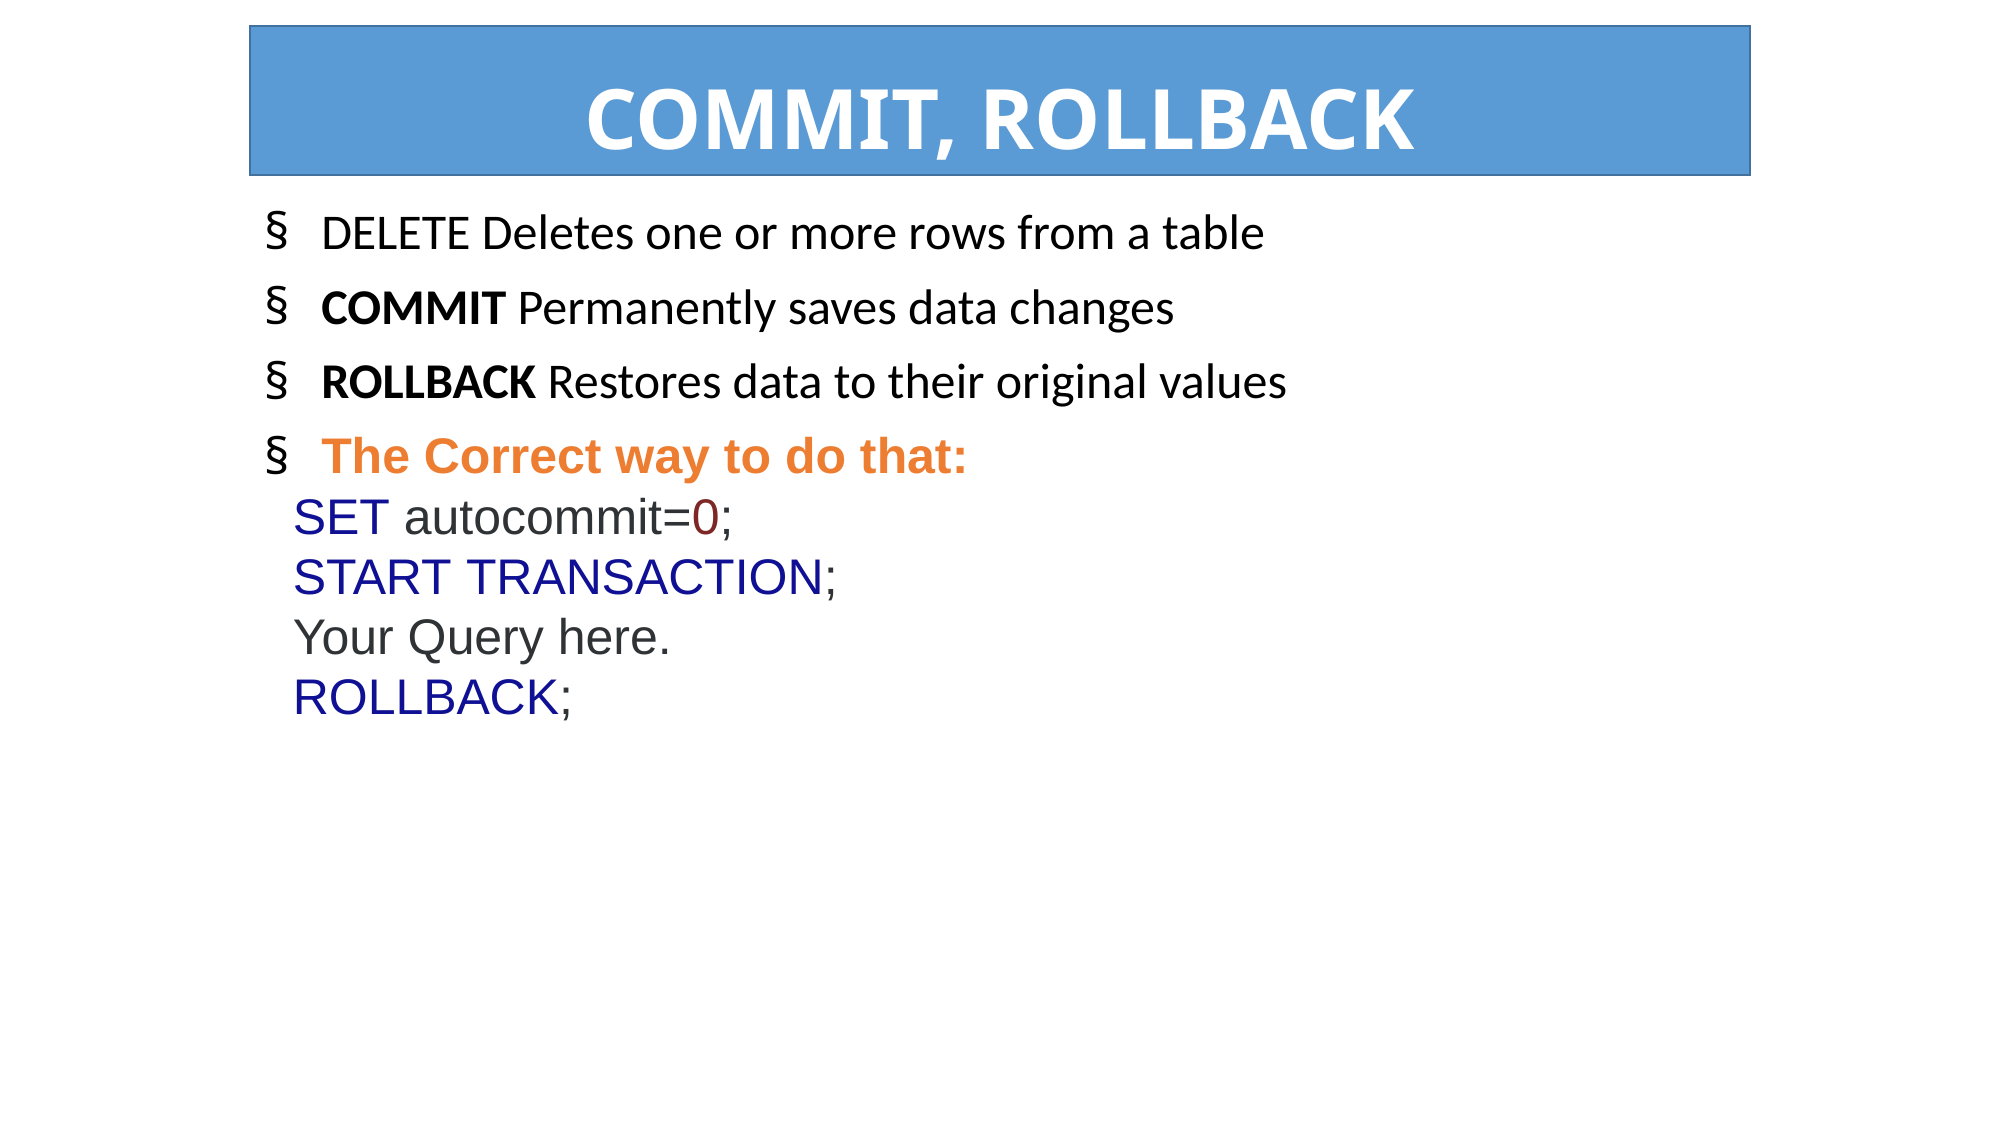

# COMMIT, ROLLBACK
DELETE Deletes one or more rows from a table
COMMIT Permanently saves data changes
ROLLBACK Restores data to their original values
The Correct way to do that:
 SET autocommit=0;
 START TRANSACTION;
 Your Query here.
 ROLLBACK;